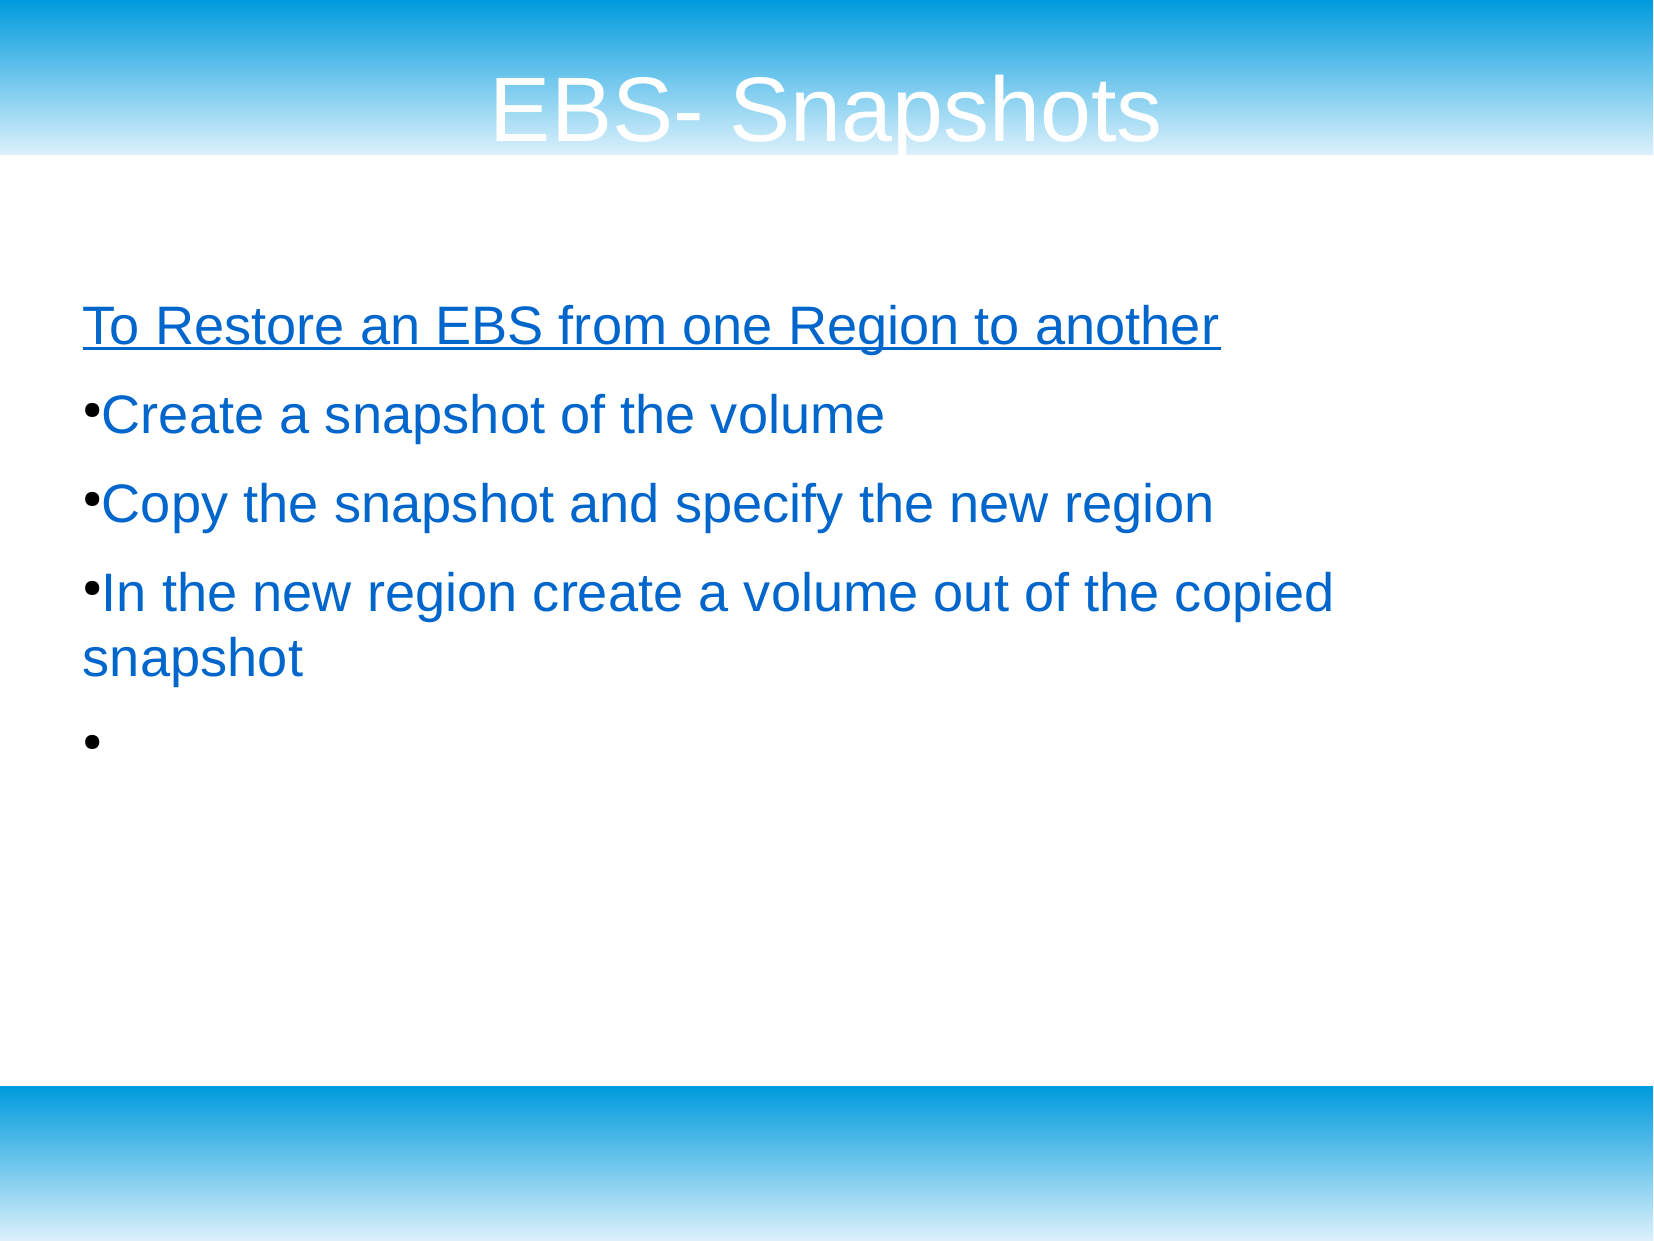

# EBS- Snapshots
To Restore an EBS from one Region to another
Create a snapshot of the volume
Copy the snapshot and specify the new region
In the new region create a volume out of the copied snapshot